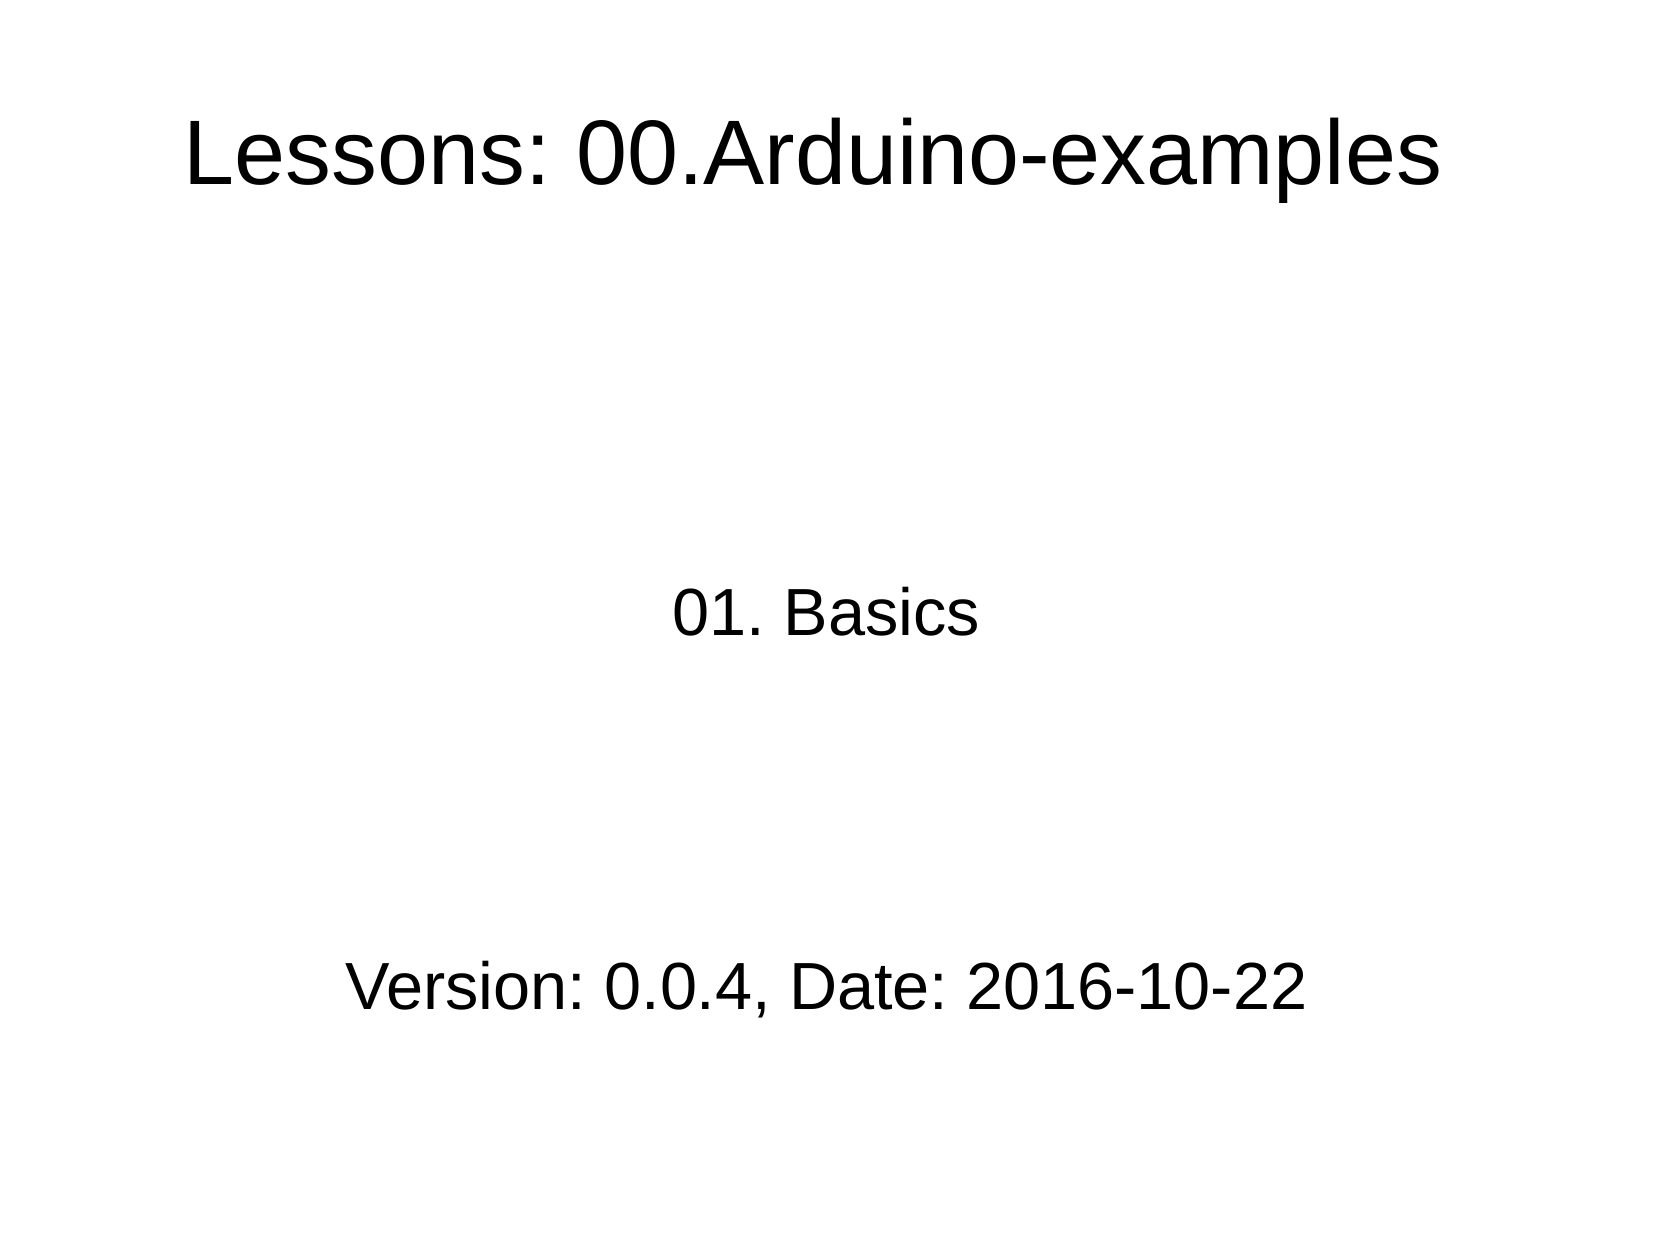

# Lessons: 00.Arduino-examples
01. Basics
Version: 0.0.4, Date: 2016-10-22